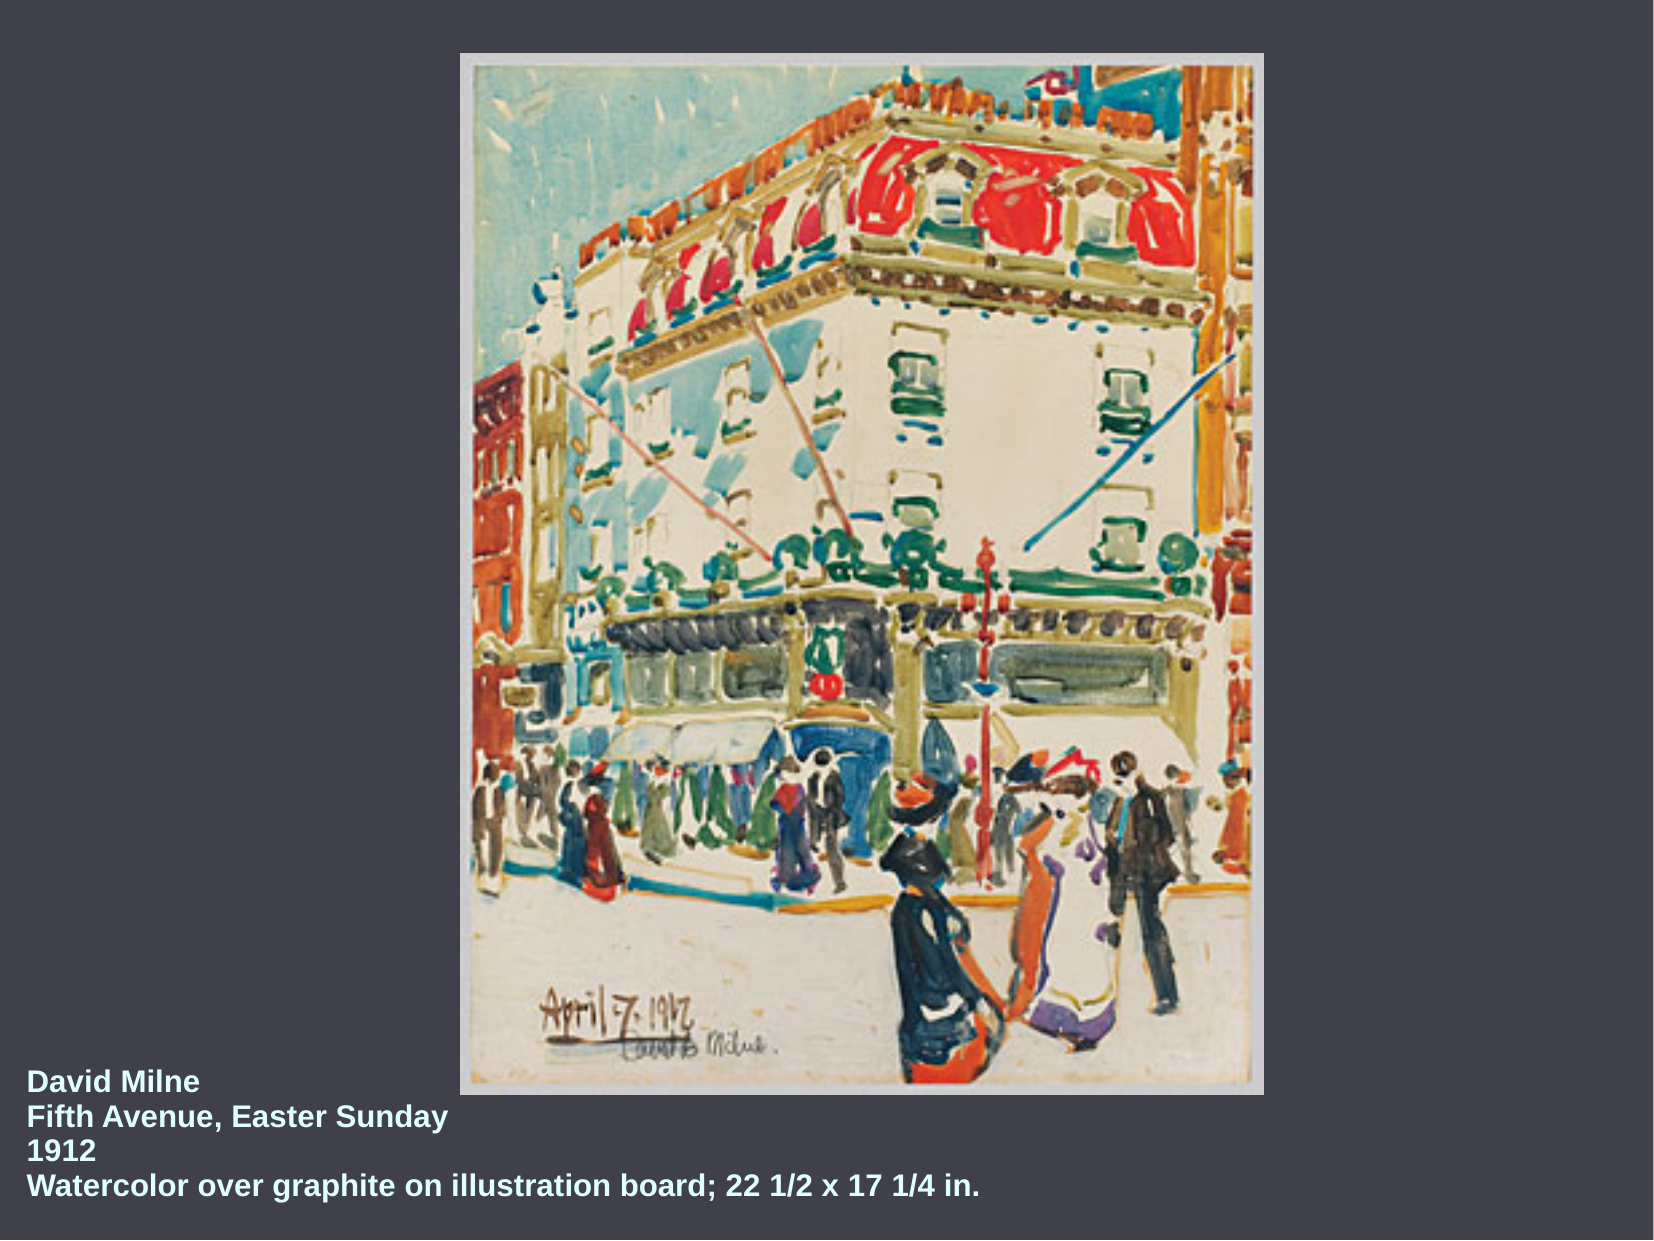

#
David Milne
Fifth Avenue, Easter Sunday
1912
Watercolor over graphite on illustration board; 22 1/2 x 17 1/4 in.